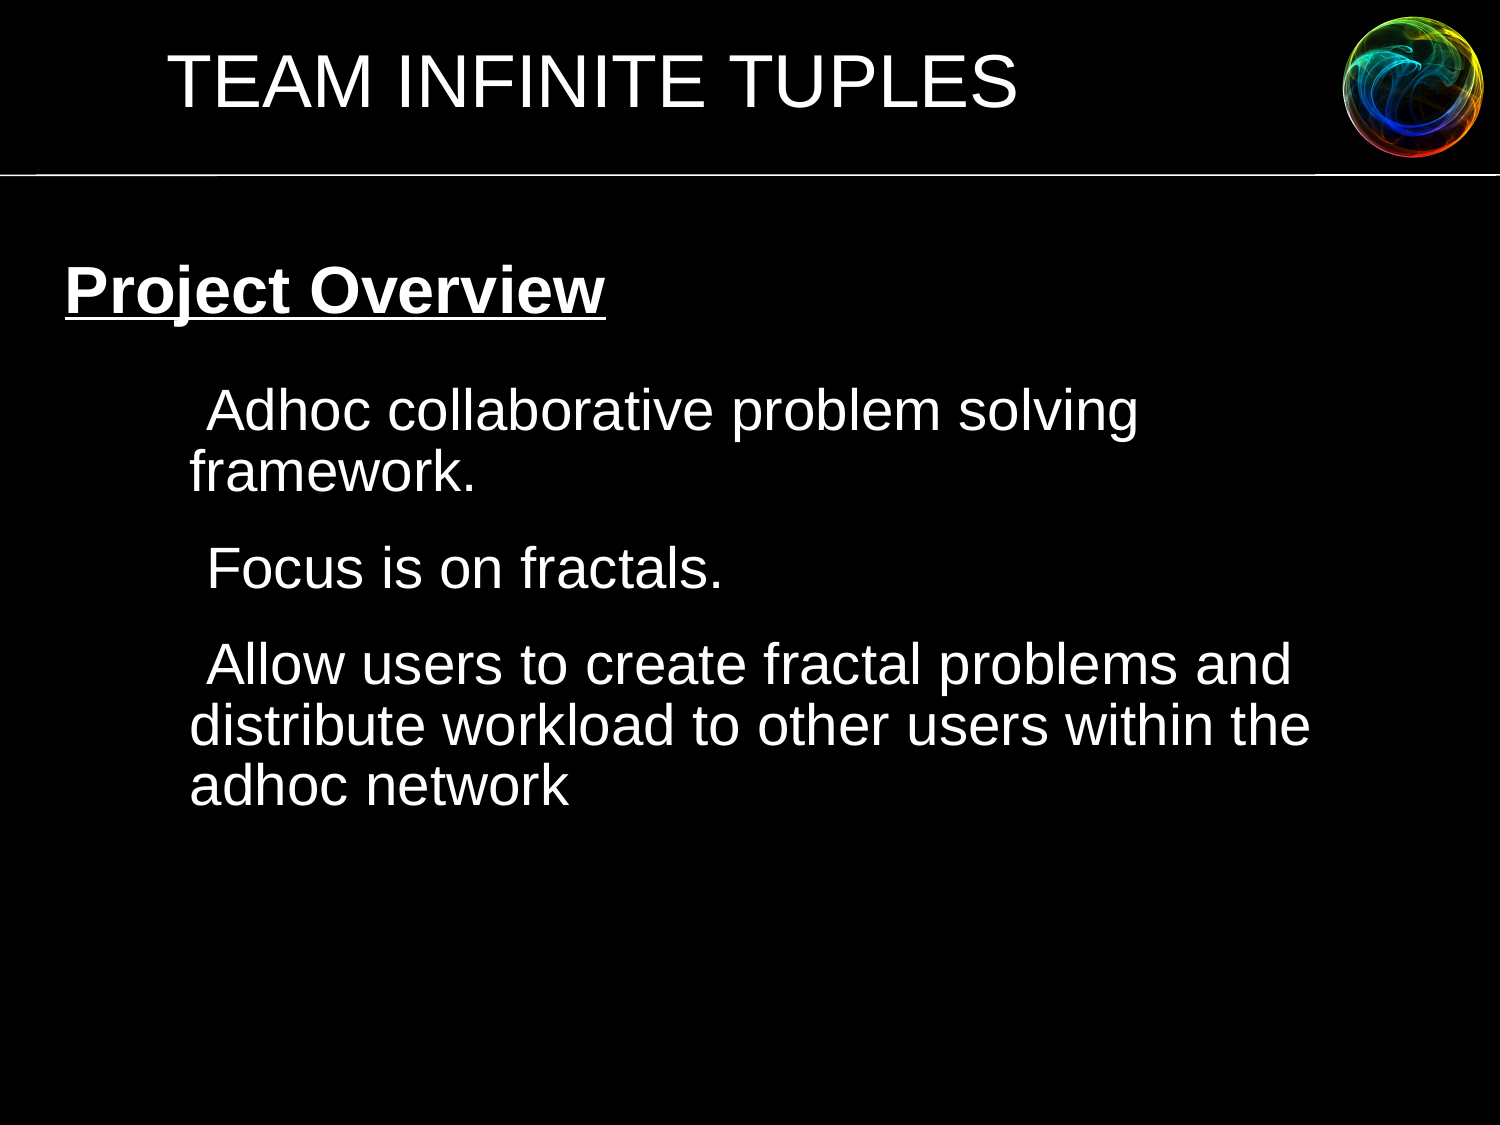

TEAM INFINITE TUPLES
Project Overview
 Adhoc collaborative problem solving framework.
 Focus is on fractals.
 Allow users to create fractal problems and distribute workload to other users within the adhoc network